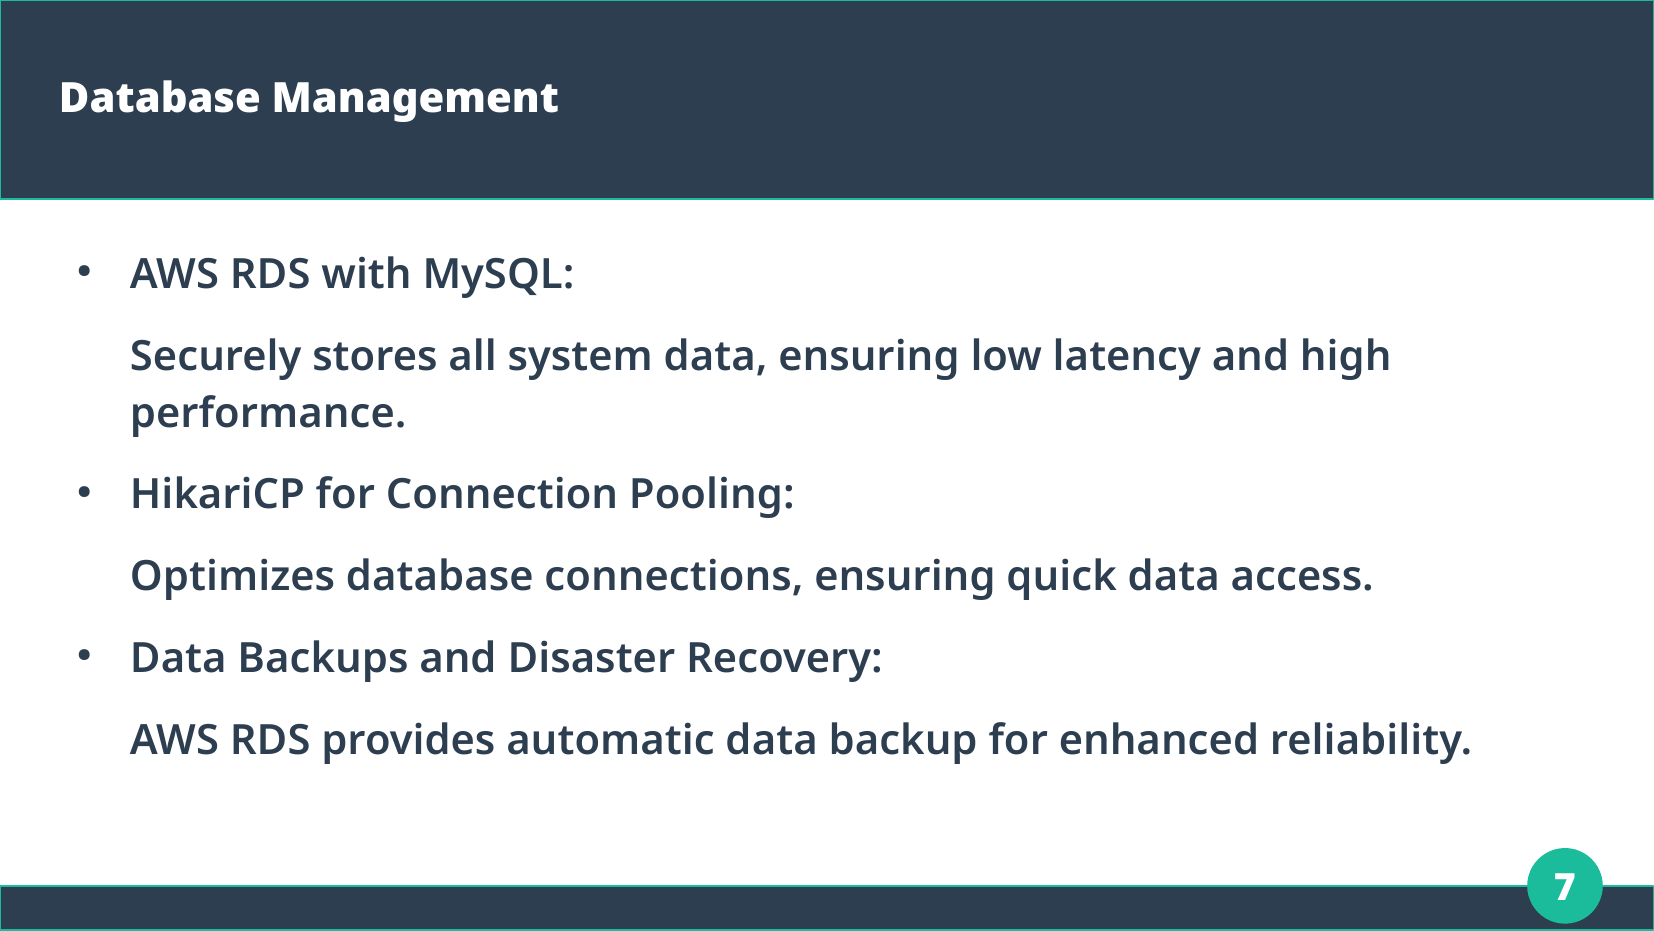

# Database Management
AWS RDS with MySQL:
Securely stores all system data, ensuring low latency and high performance.
HikariCP for Connection Pooling:
Optimizes database connections, ensuring quick data access.
Data Backups and Disaster Recovery:
AWS RDS provides automatic data backup for enhanced reliability.
7